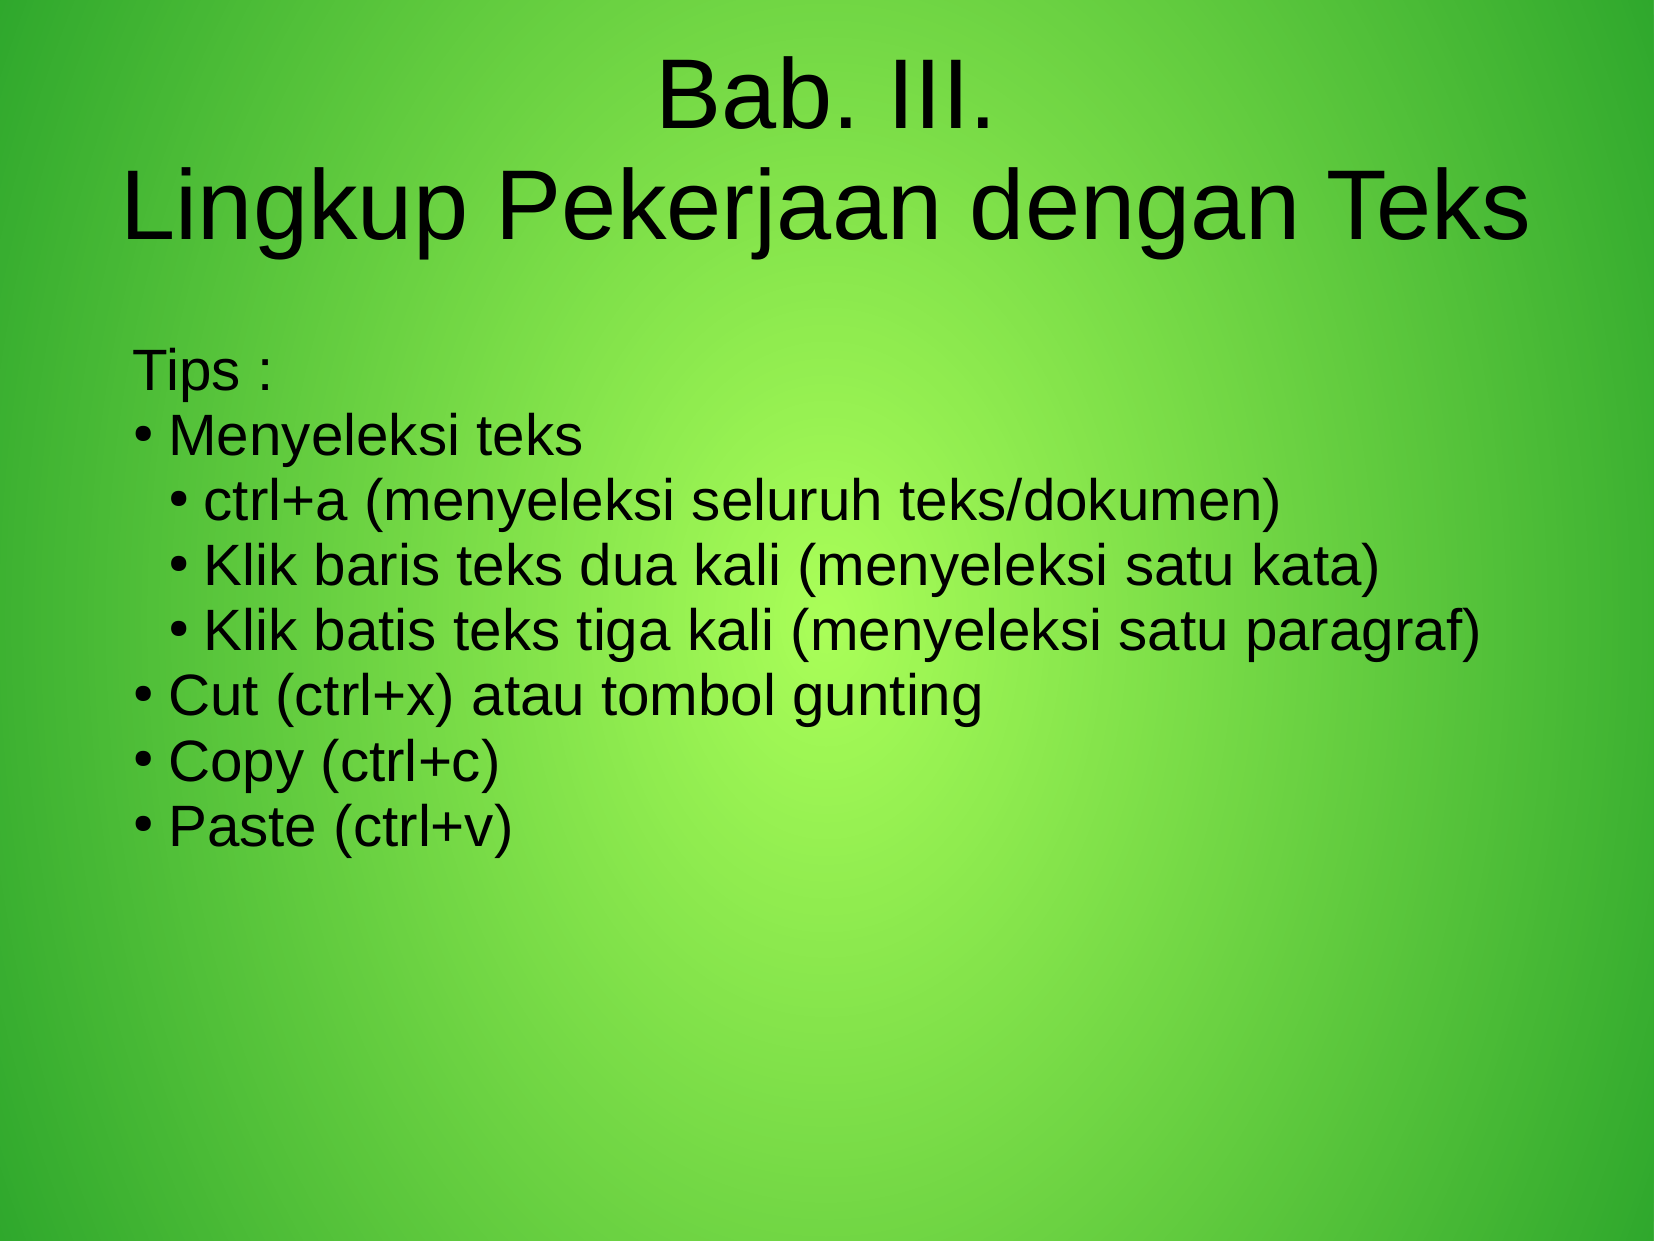

# Bab. III. Lingkup Pekerjaan dengan Teks
Tips :
Menyeleksi teks
ctrl+a (menyeleksi seluruh teks/dokumen)
Klik baris teks dua kali (menyeleksi satu kata)
Klik batis teks tiga kali (menyeleksi satu paragraf)
Cut (ctrl+x) atau tombol gunting
Copy (ctrl+c)
Paste (ctrl+v)